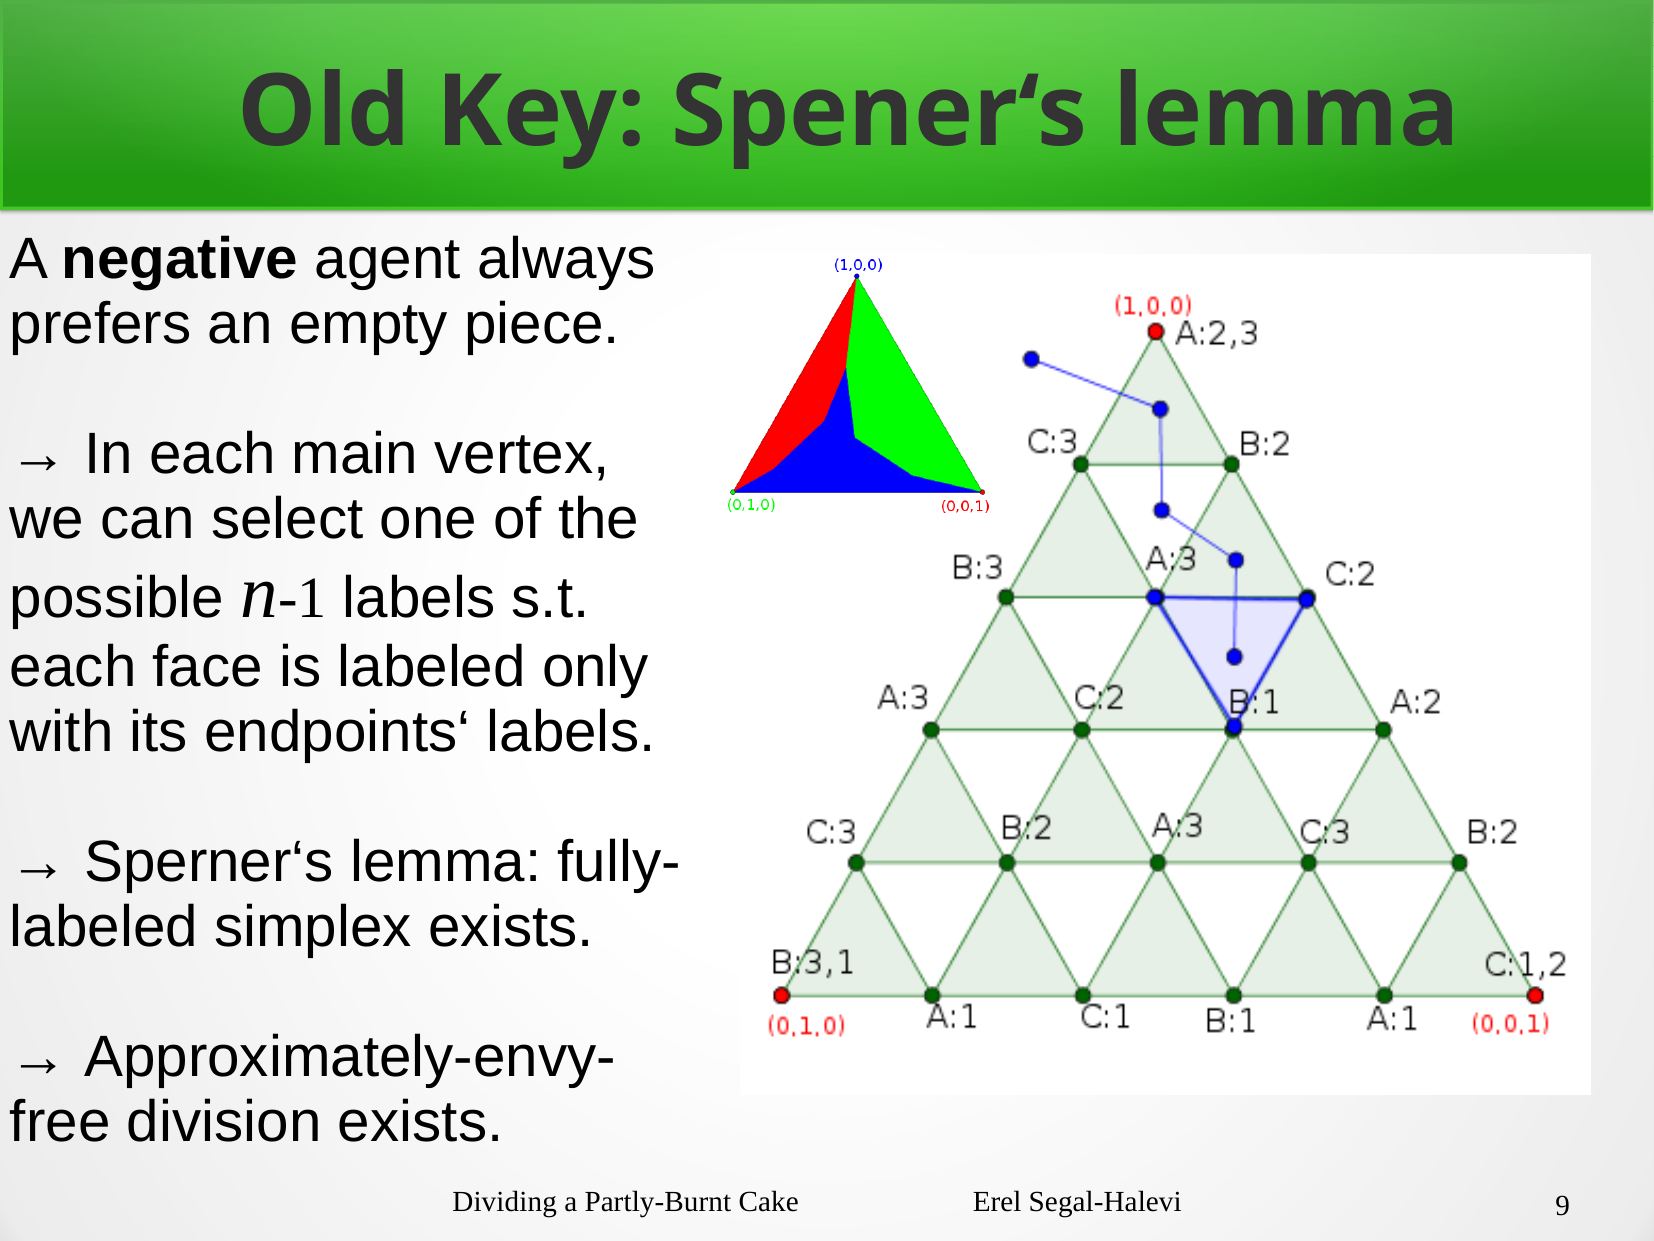

# Old Key: Spener‘s lemma
A negative agent always prefers an empty piece.
→ In each main vertex, we can select one of the possible n-1 labels s.t. each face is labeled only with its endpoints‘ labels.
→ Sperner‘s lemma: fully-labeled simplex exists.
→ Approximately-envy-free division exists.
Dividing a Partly-Burnt Cake Erel Segal-Halevi
9